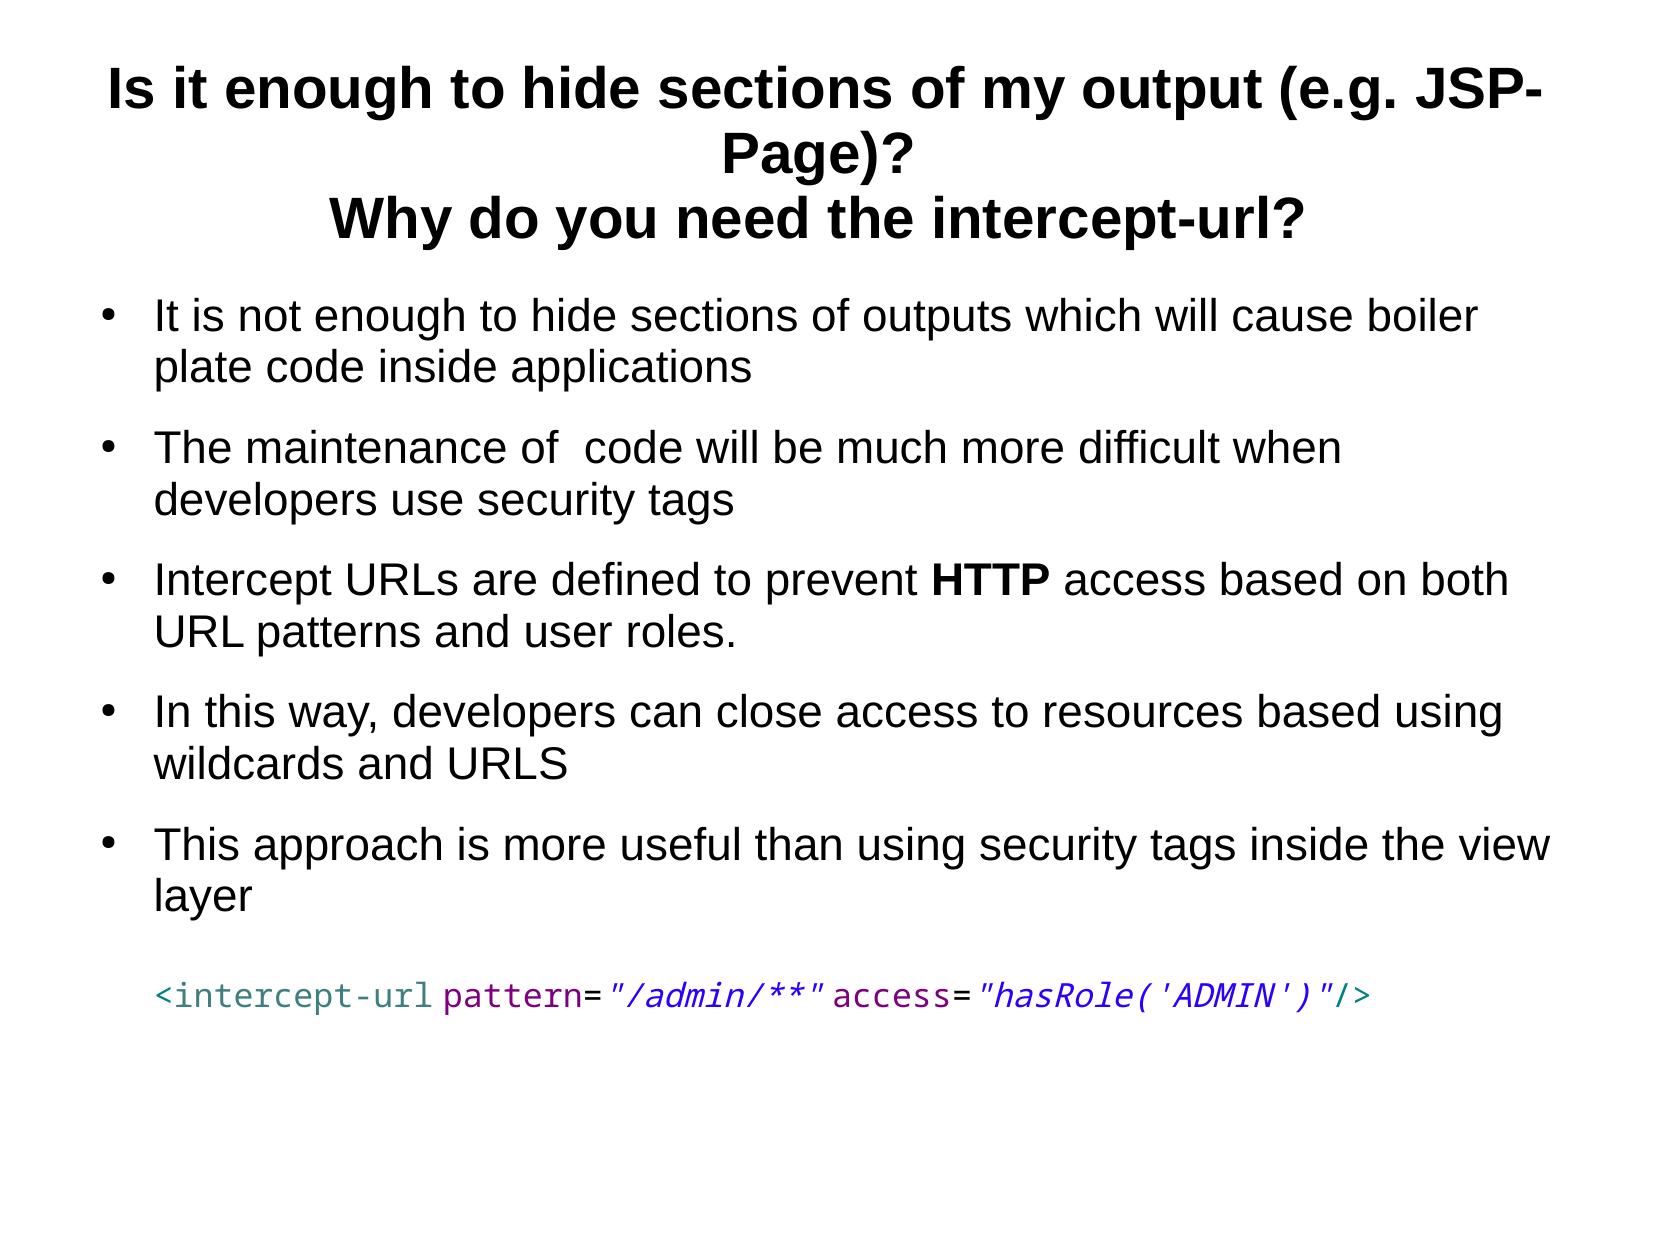

# Is it enough to hide sections of my output (e.g. JSP-Page)? Why do you need the intercept-url?
It is not enough to hide sections of outputs which will cause boiler plate code inside applications
The maintenance of code will be much more difficult when developers use security tags
Intercept URLs are defined to prevent HTTP access based on both URL patterns and user roles.
In this way, developers can close access to resources based using wildcards and URLS
This approach is more useful than using security tags inside the view layer
<intercept-url pattern="/admin/**" access="hasRole('ADMIN')"/>